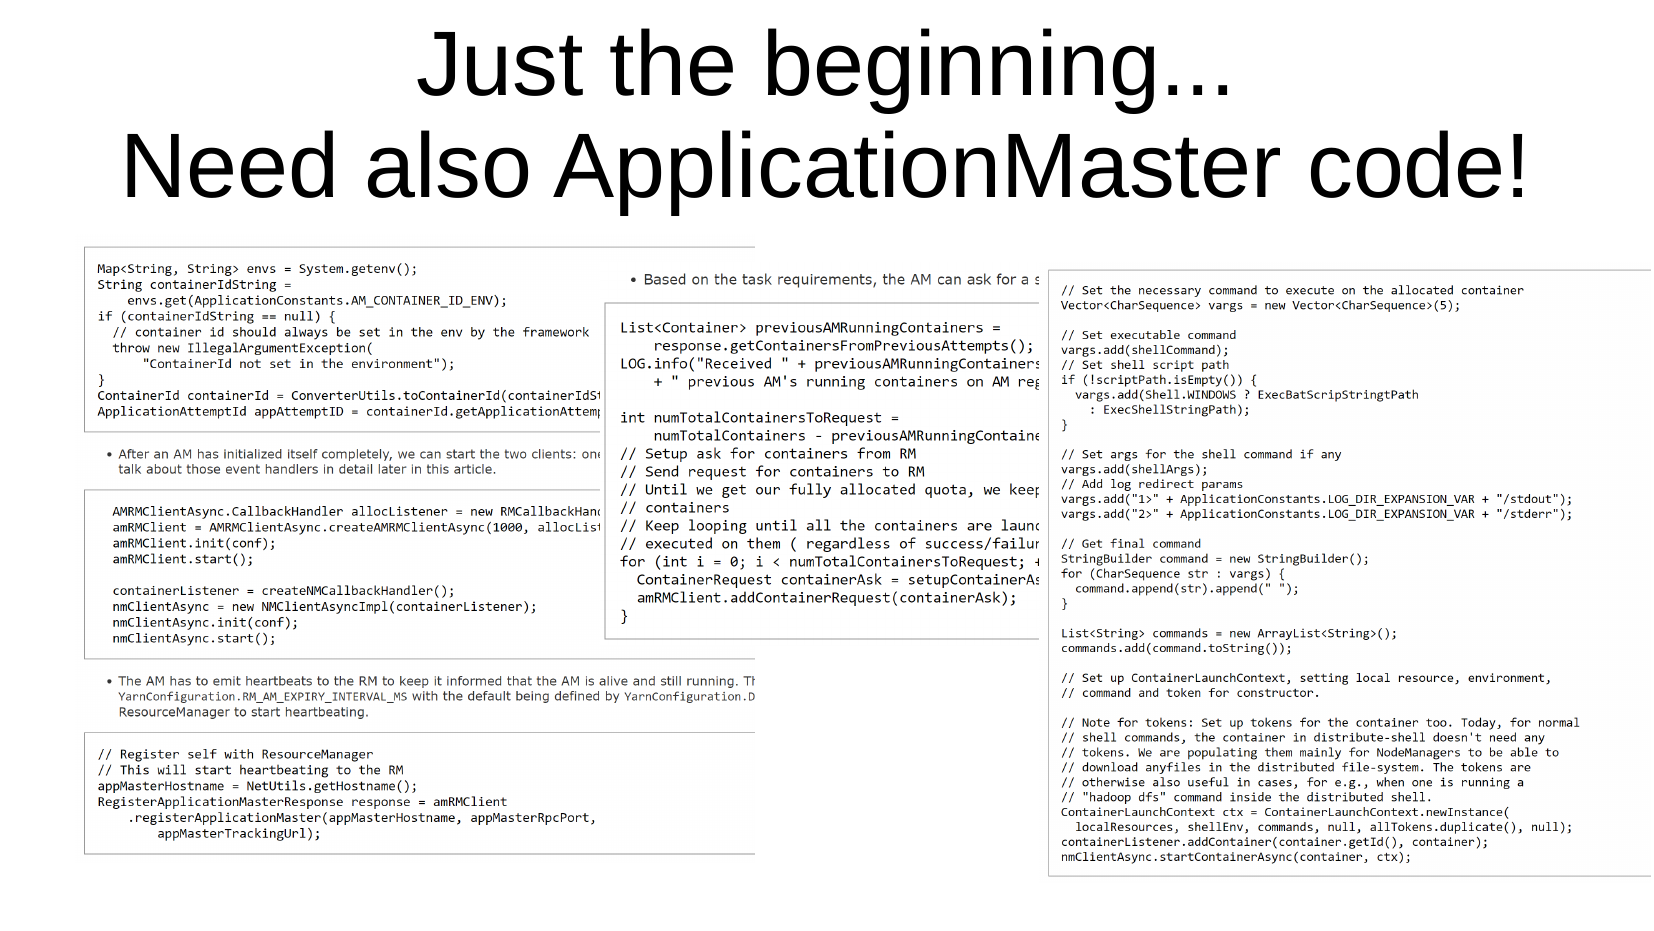

# Just the beginning... Need also ApplicationMaster code!